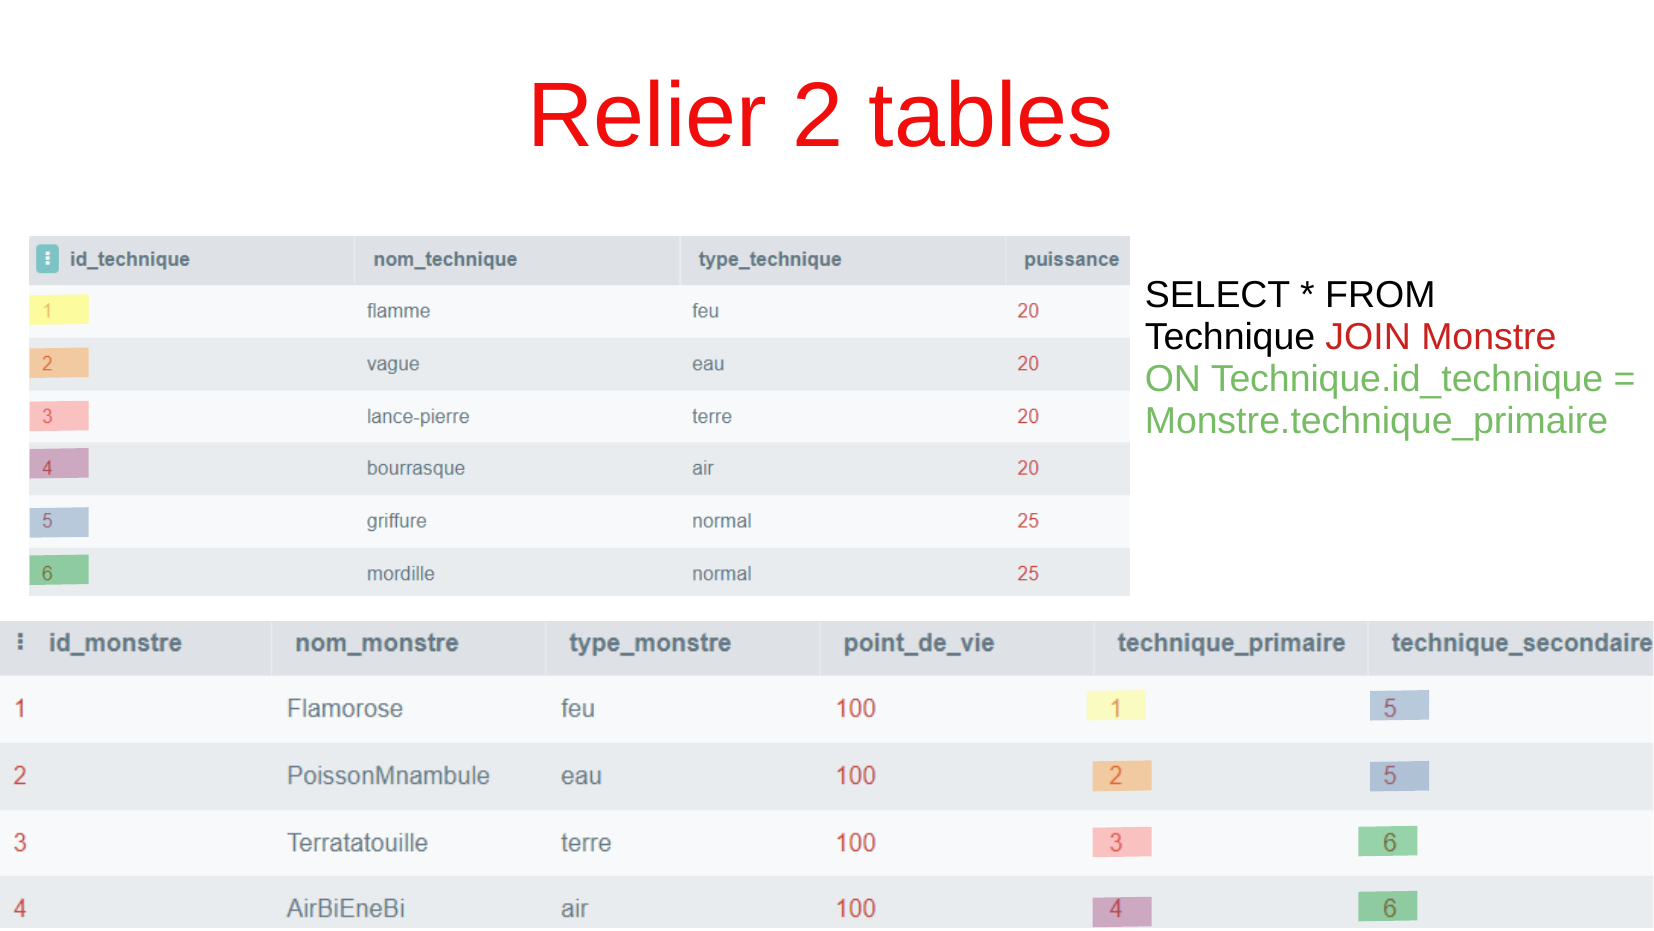

# Relier 2 tables
SELECT * FROM
Technique JOIN Monstre
ON Technique.id_technique = Monstre.technique_primaire